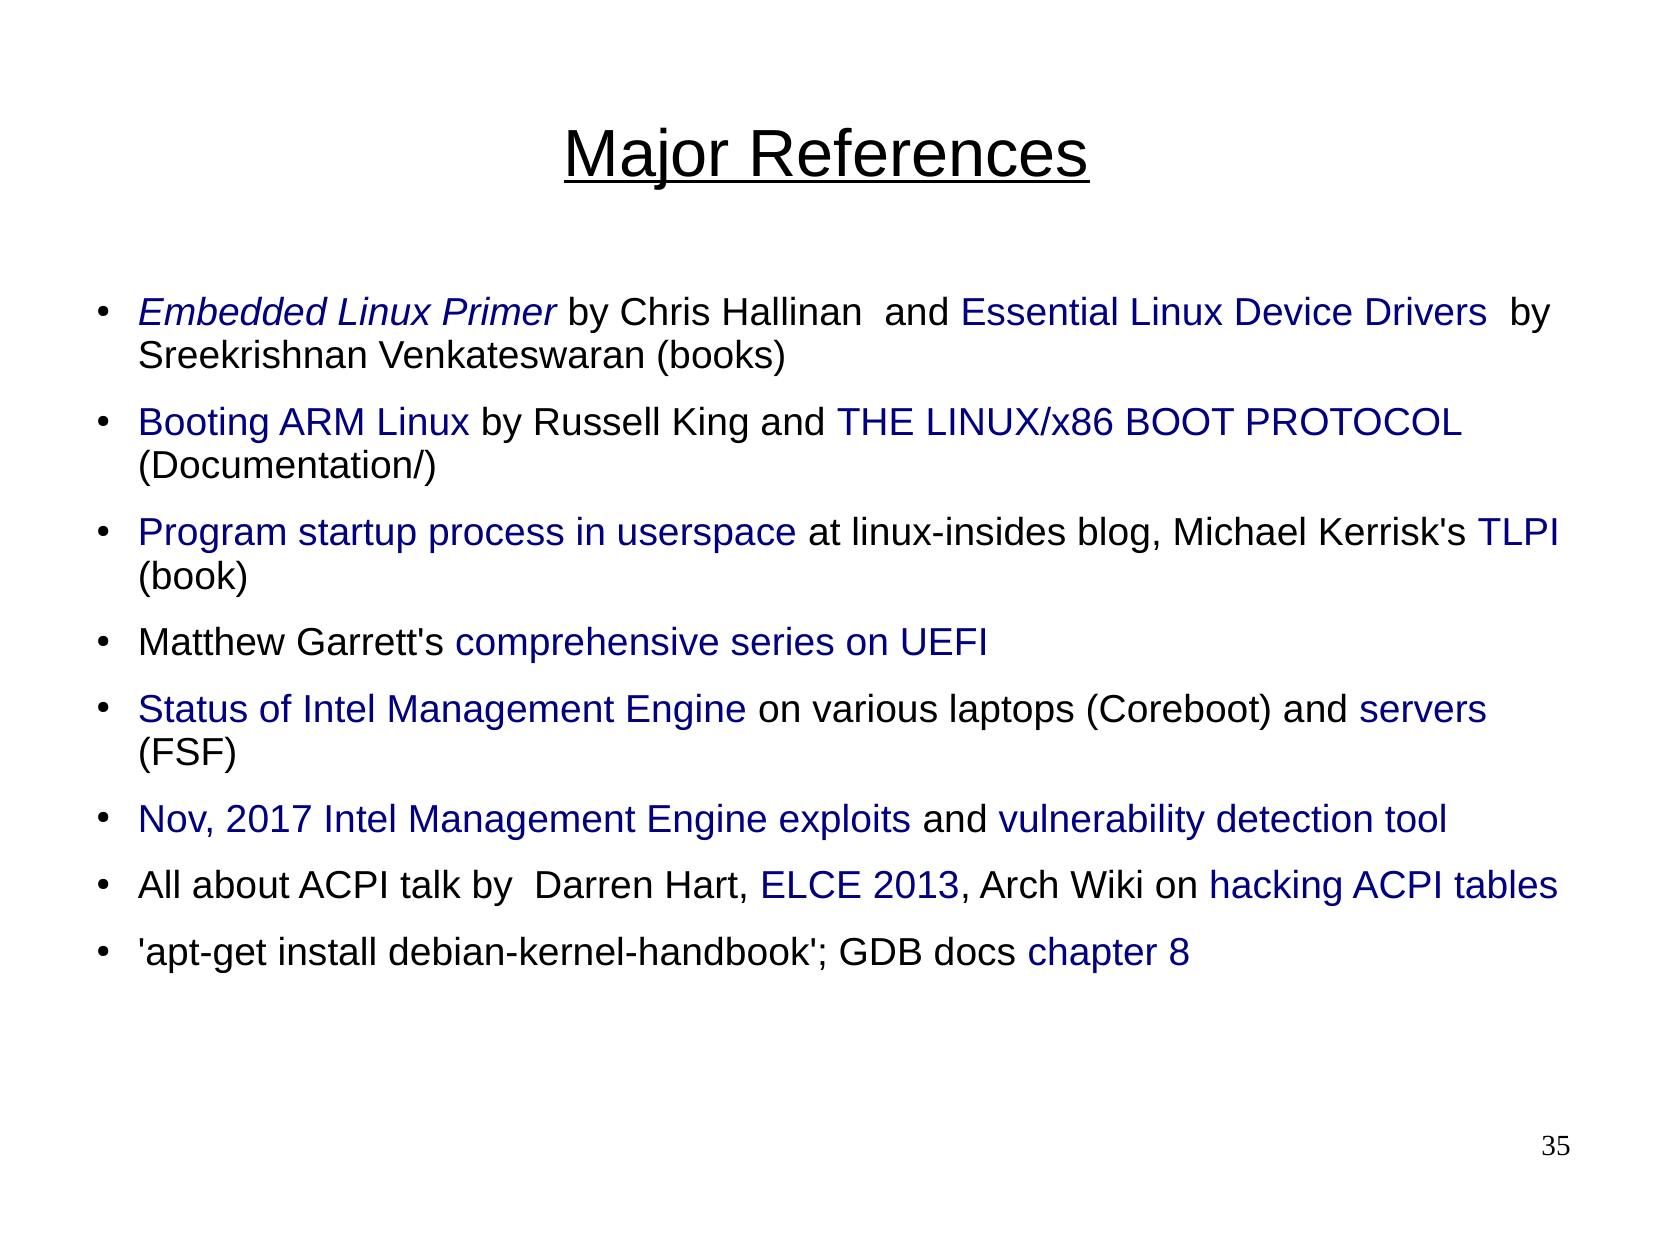

# Major References
Embedded Linux Primer by Chris Hallinan and Essential Linux Device Drivers by Sreekrishnan Venkateswaran (books)
Booting ARM Linux by Russell King and THE LINUX/x86 BOOT PROTOCOL (Documentation/)
Program startup process in userspace at linux-insides blog, Michael Kerrisk's TLPI (book)
Matthew Garrett's comprehensive series on UEFI
Status of Intel Management Engine on various laptops (Coreboot) and servers (FSF)
Nov, 2017 Intel Management Engine exploits and vulnerability detection tool
All about ACPI talk by Darren Hart, ELCE 2013, Arch Wiki on hacking ACPI tables
'apt-get install debian-kernel-handbook'; GDB docs chapter 8
35